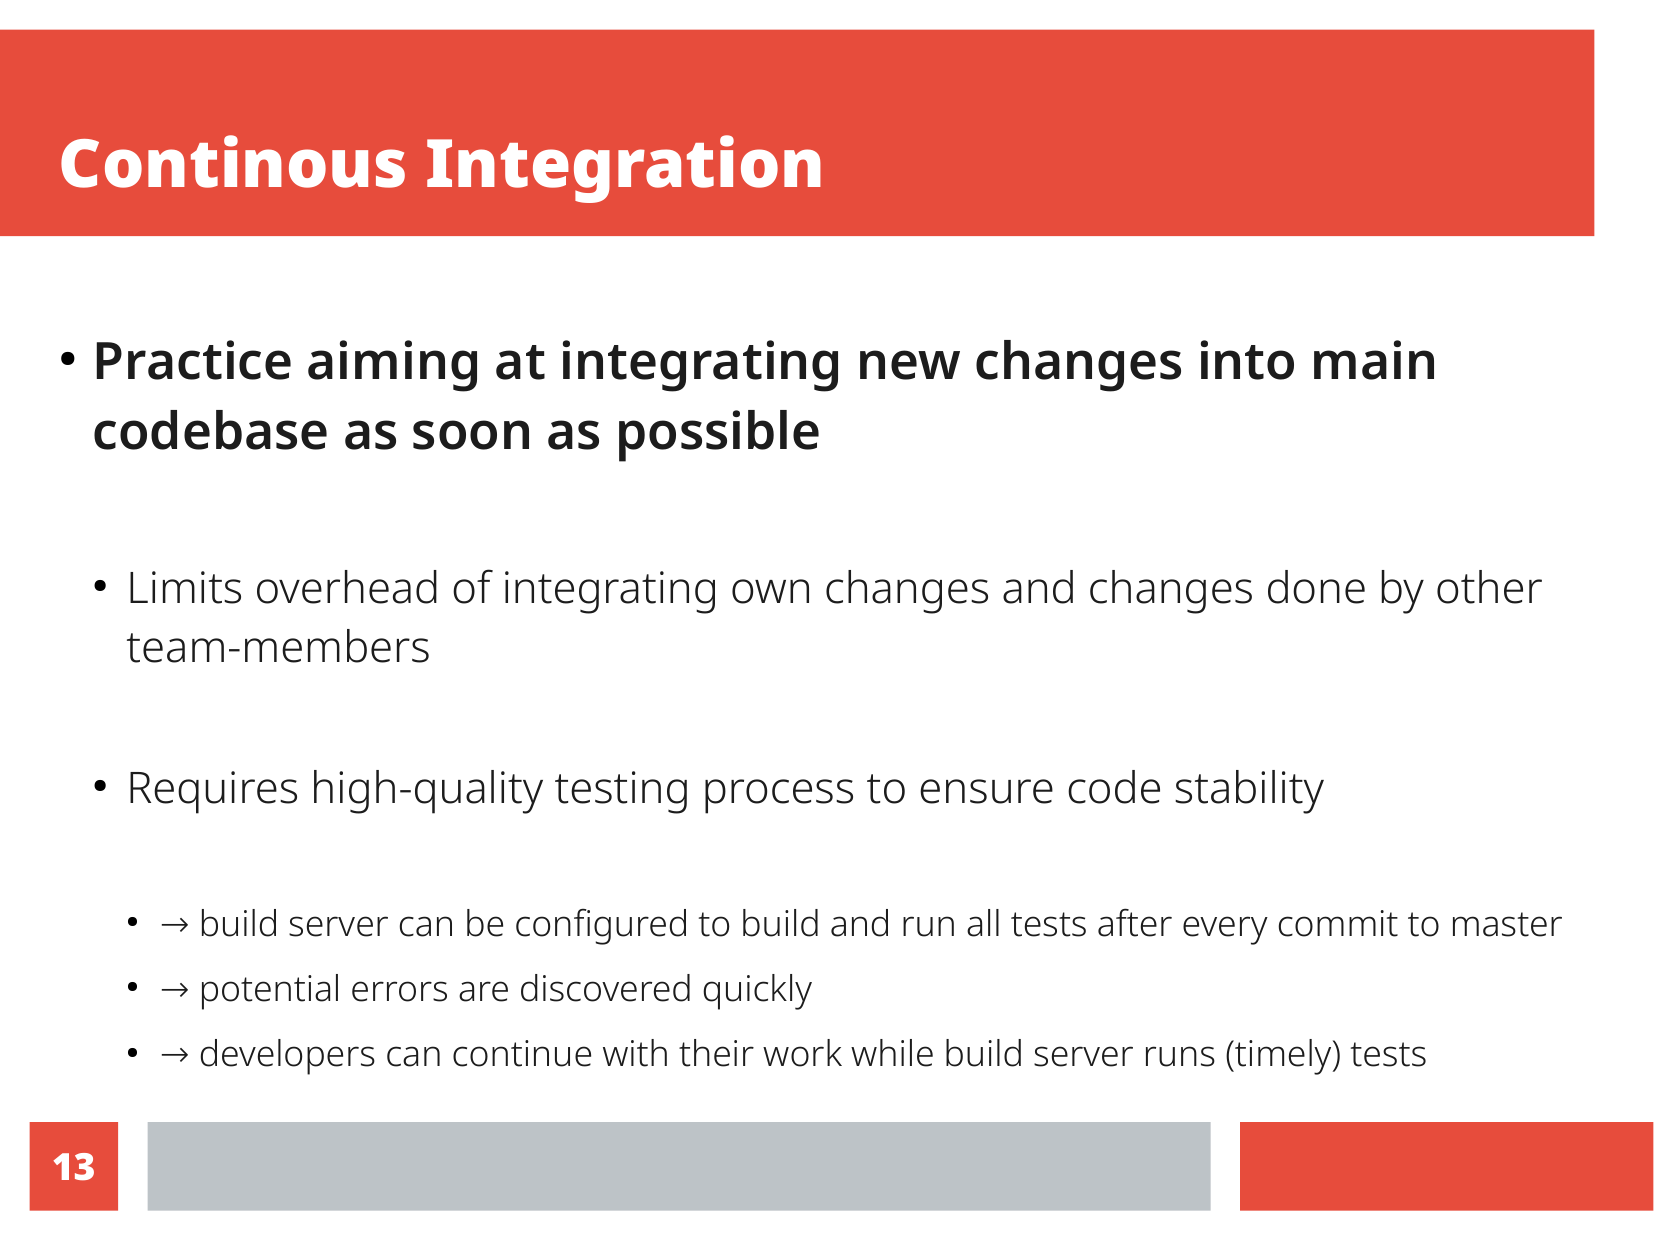

# Continous Integration
Practice aiming at integrating new changes into main codebase as soon as possible
Limits overhead of integrating own changes and changes done by other team-members
Requires high-quality testing process to ensure code stability
→ build server can be configured to build and run all tests after every commit to master
→ potential errors are discovered quickly
→ developers can continue with their work while build server runs (timely) tests
13